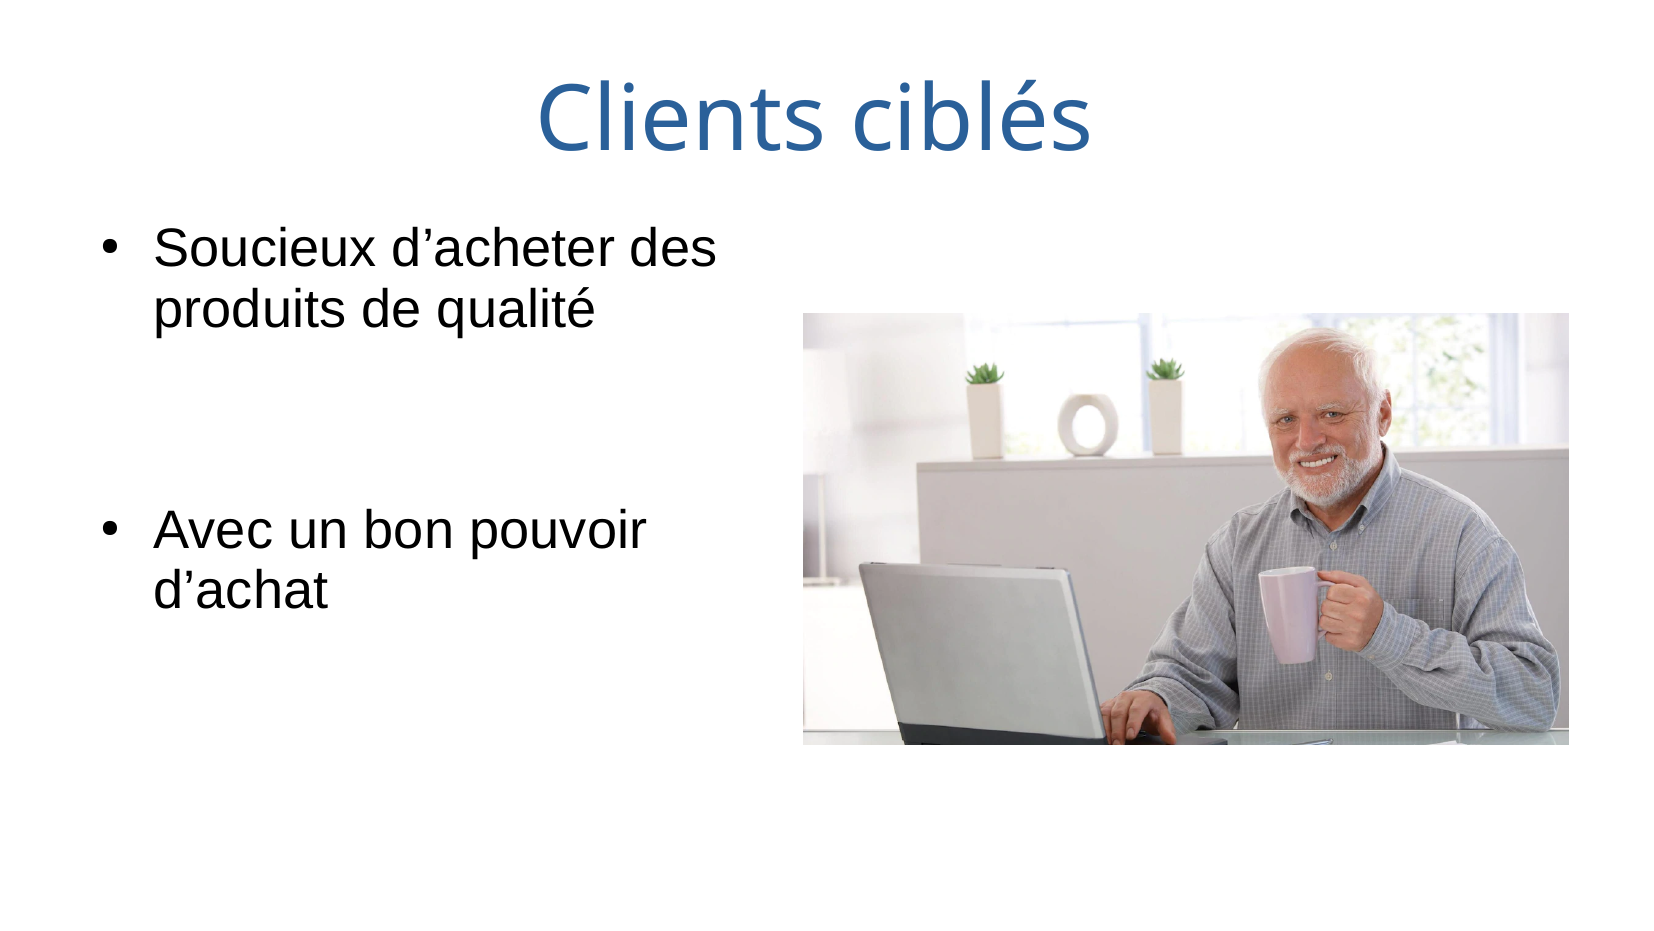

# Clients ciblés
Soucieux d’acheter des produits de qualité
Avec un bon pouvoir d’achat